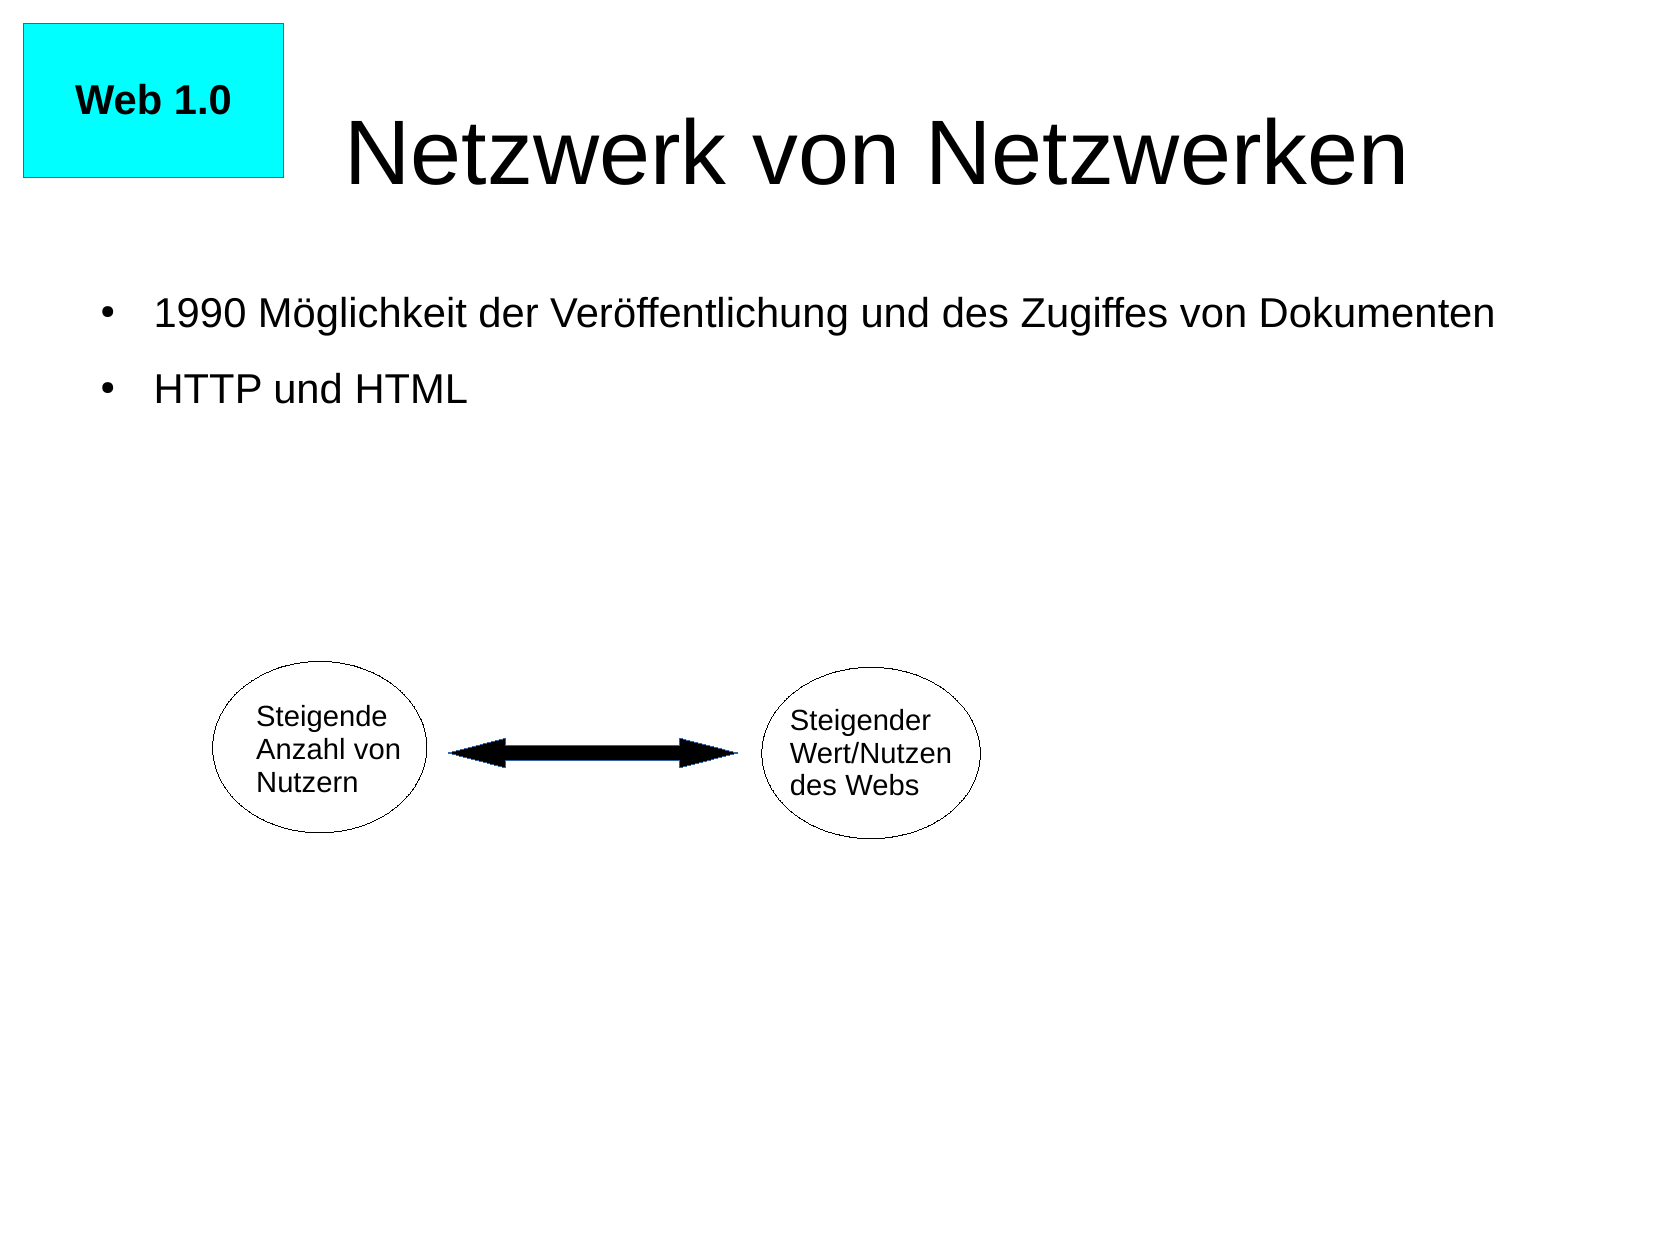

Web 1.0
# Netzwerk von Netzwerken
1990 Möglichkeit der Veröffentlichung und des Zugiffes von Dokumenten
HTTP und HTML
Steigender
Wert/Nutzen
des Webs
Steigende
Anzahl von
Nutzern